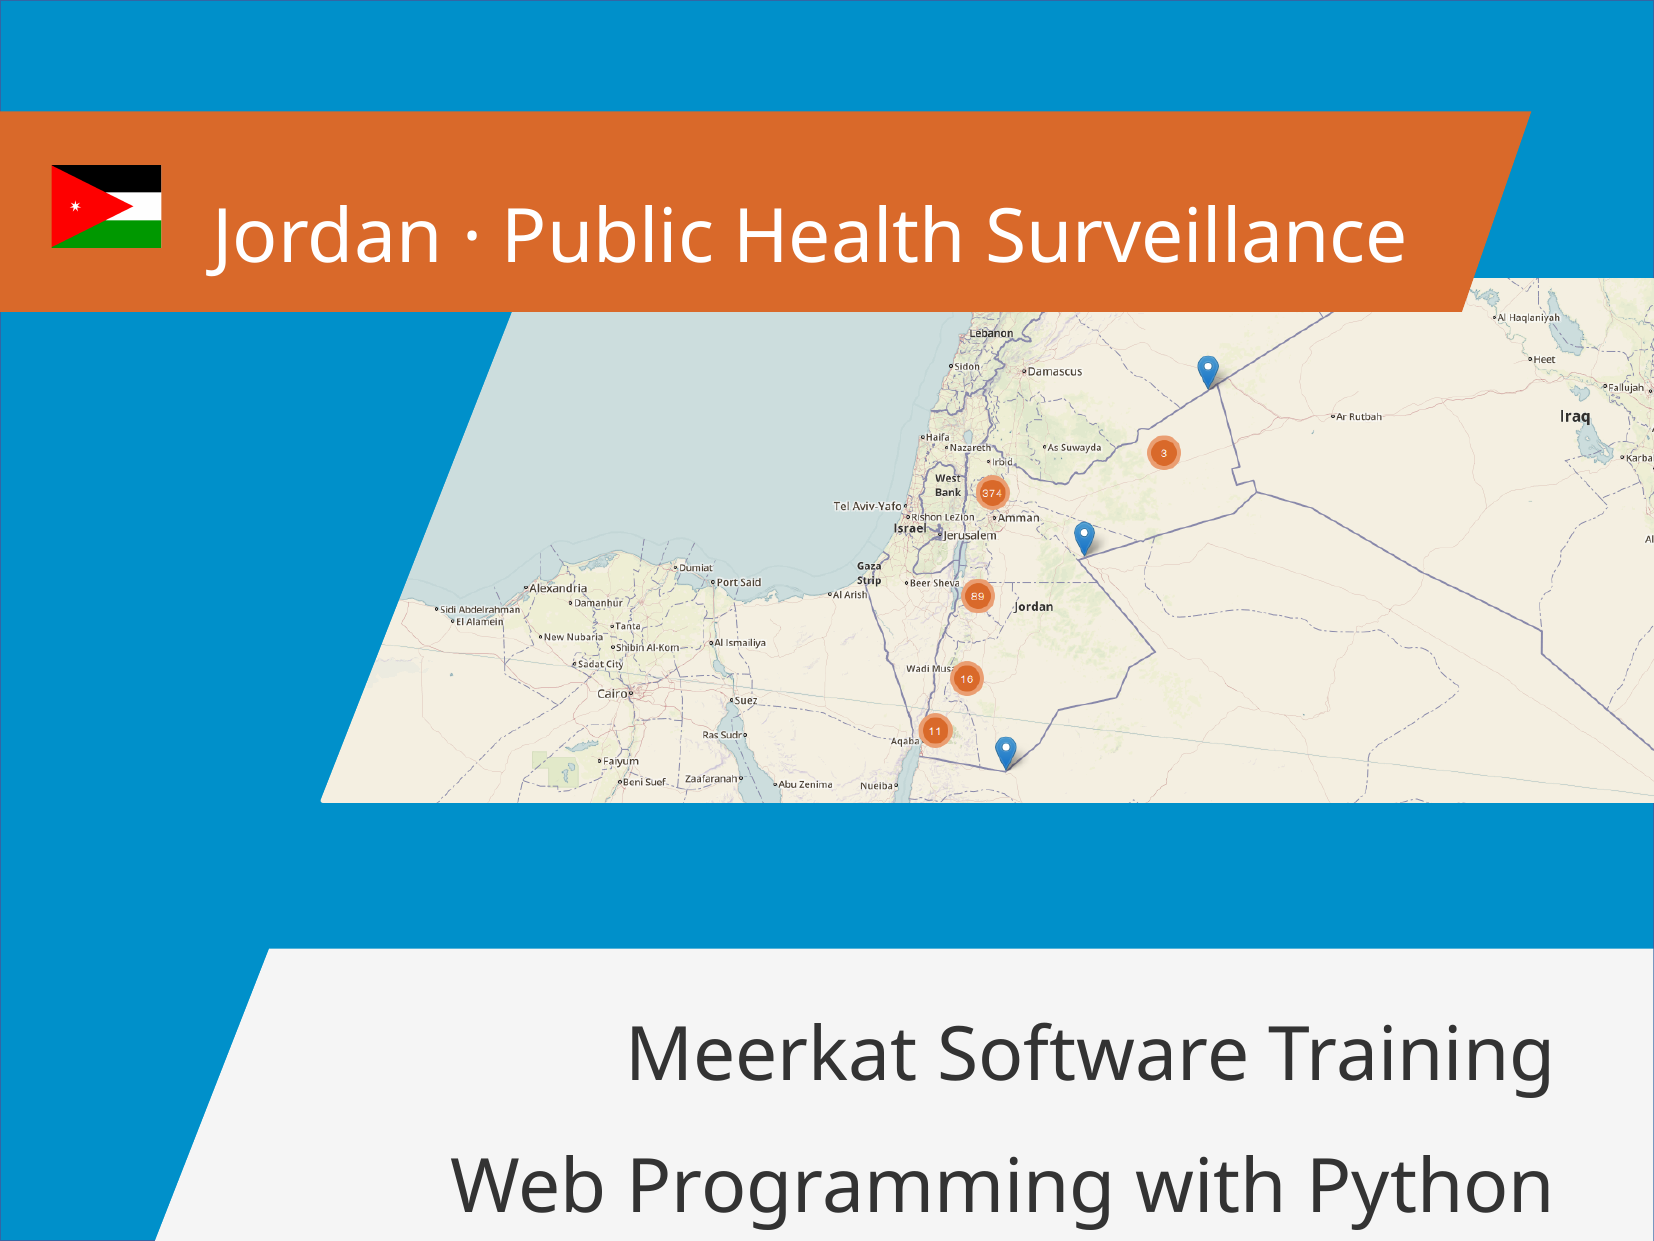

Jordan · Public Health Surveillance
Meerkat Software Training
Web Programming with Python
1